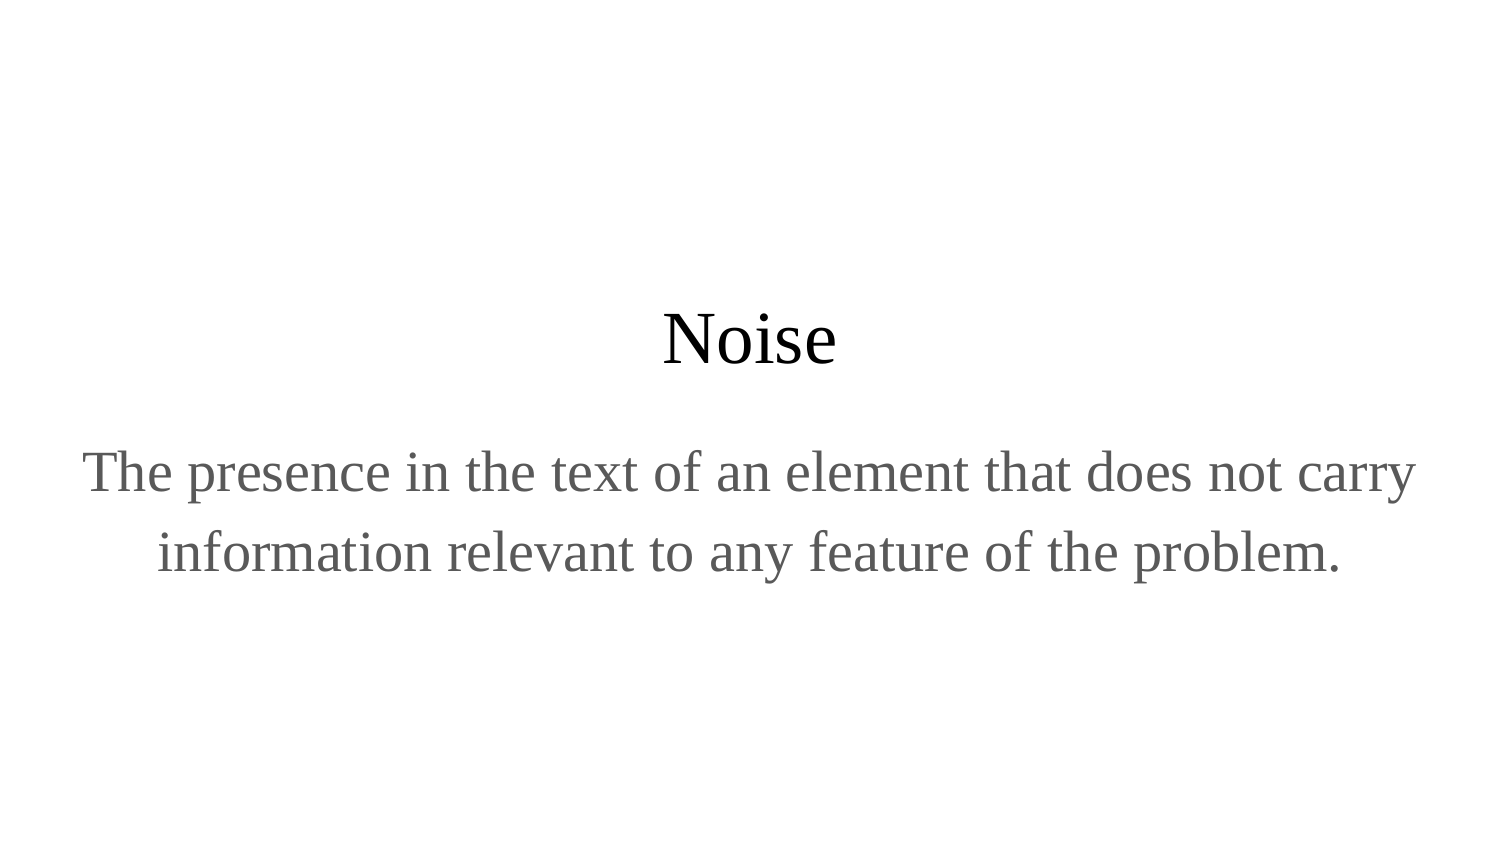

# Noise
The presence in the text of an element that does not carry information relevant to any feature of the problem.